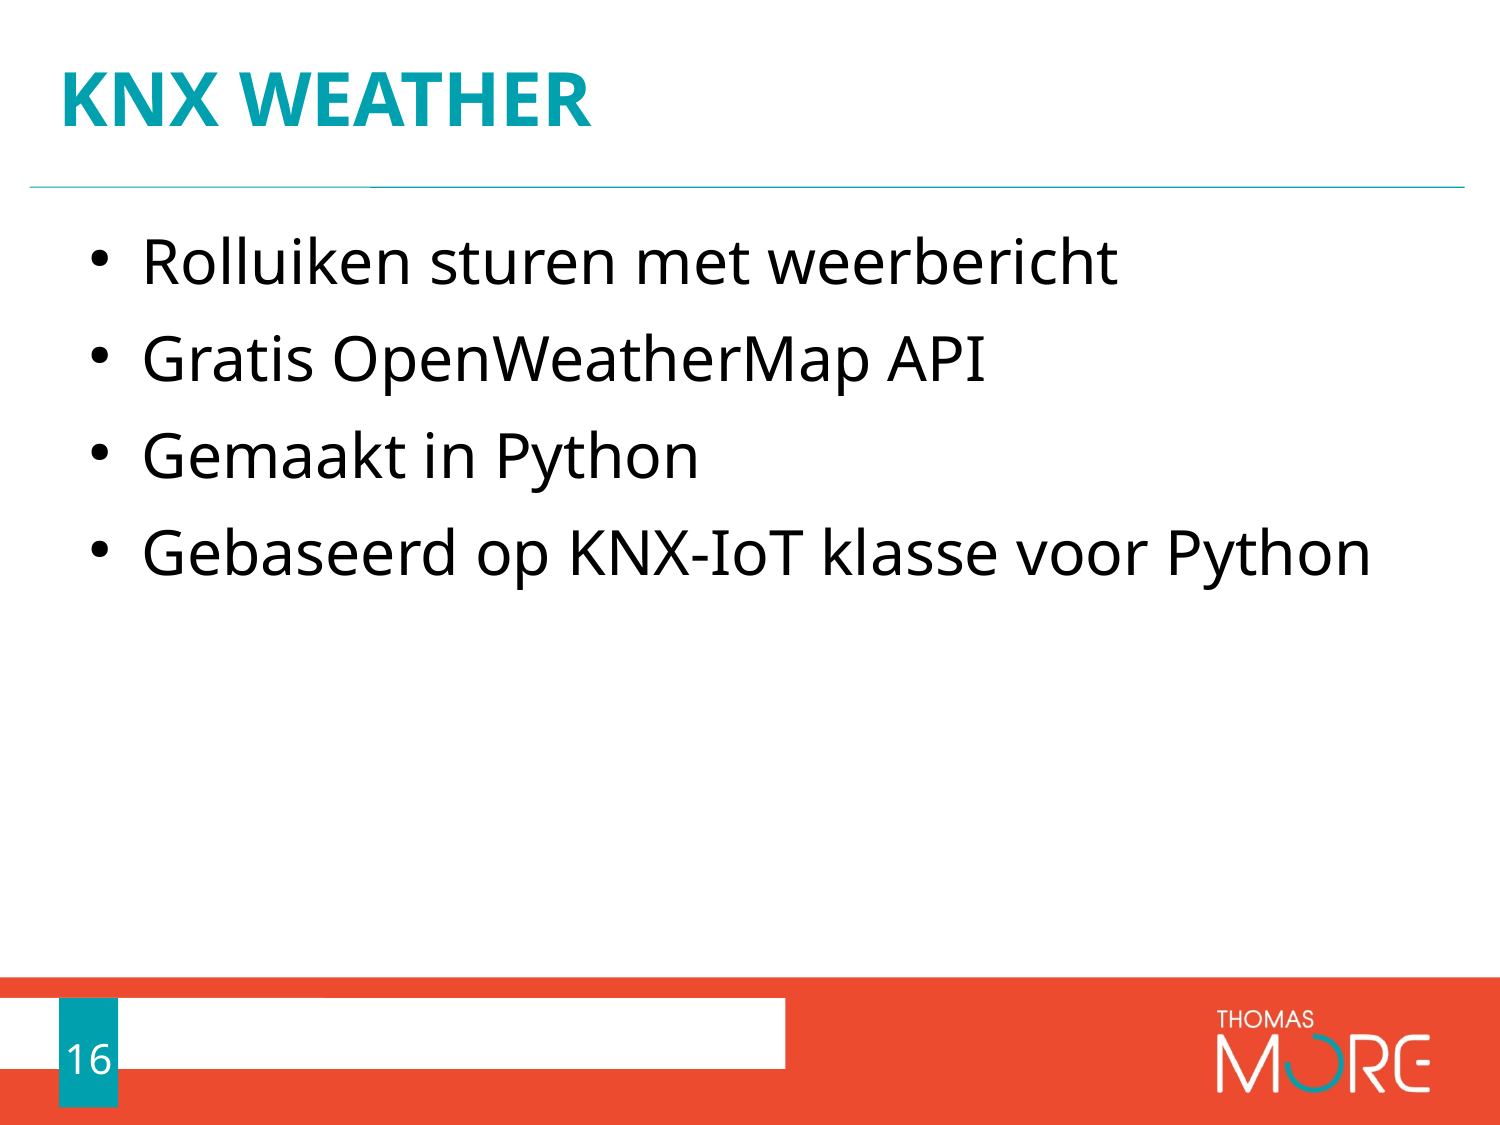

KNX weather
# Rolluiken sturen met weerbericht
Gratis OpenWeatherMap API
Gemaakt in Python
Gebaseerd op KNX-IoT klasse voor Python